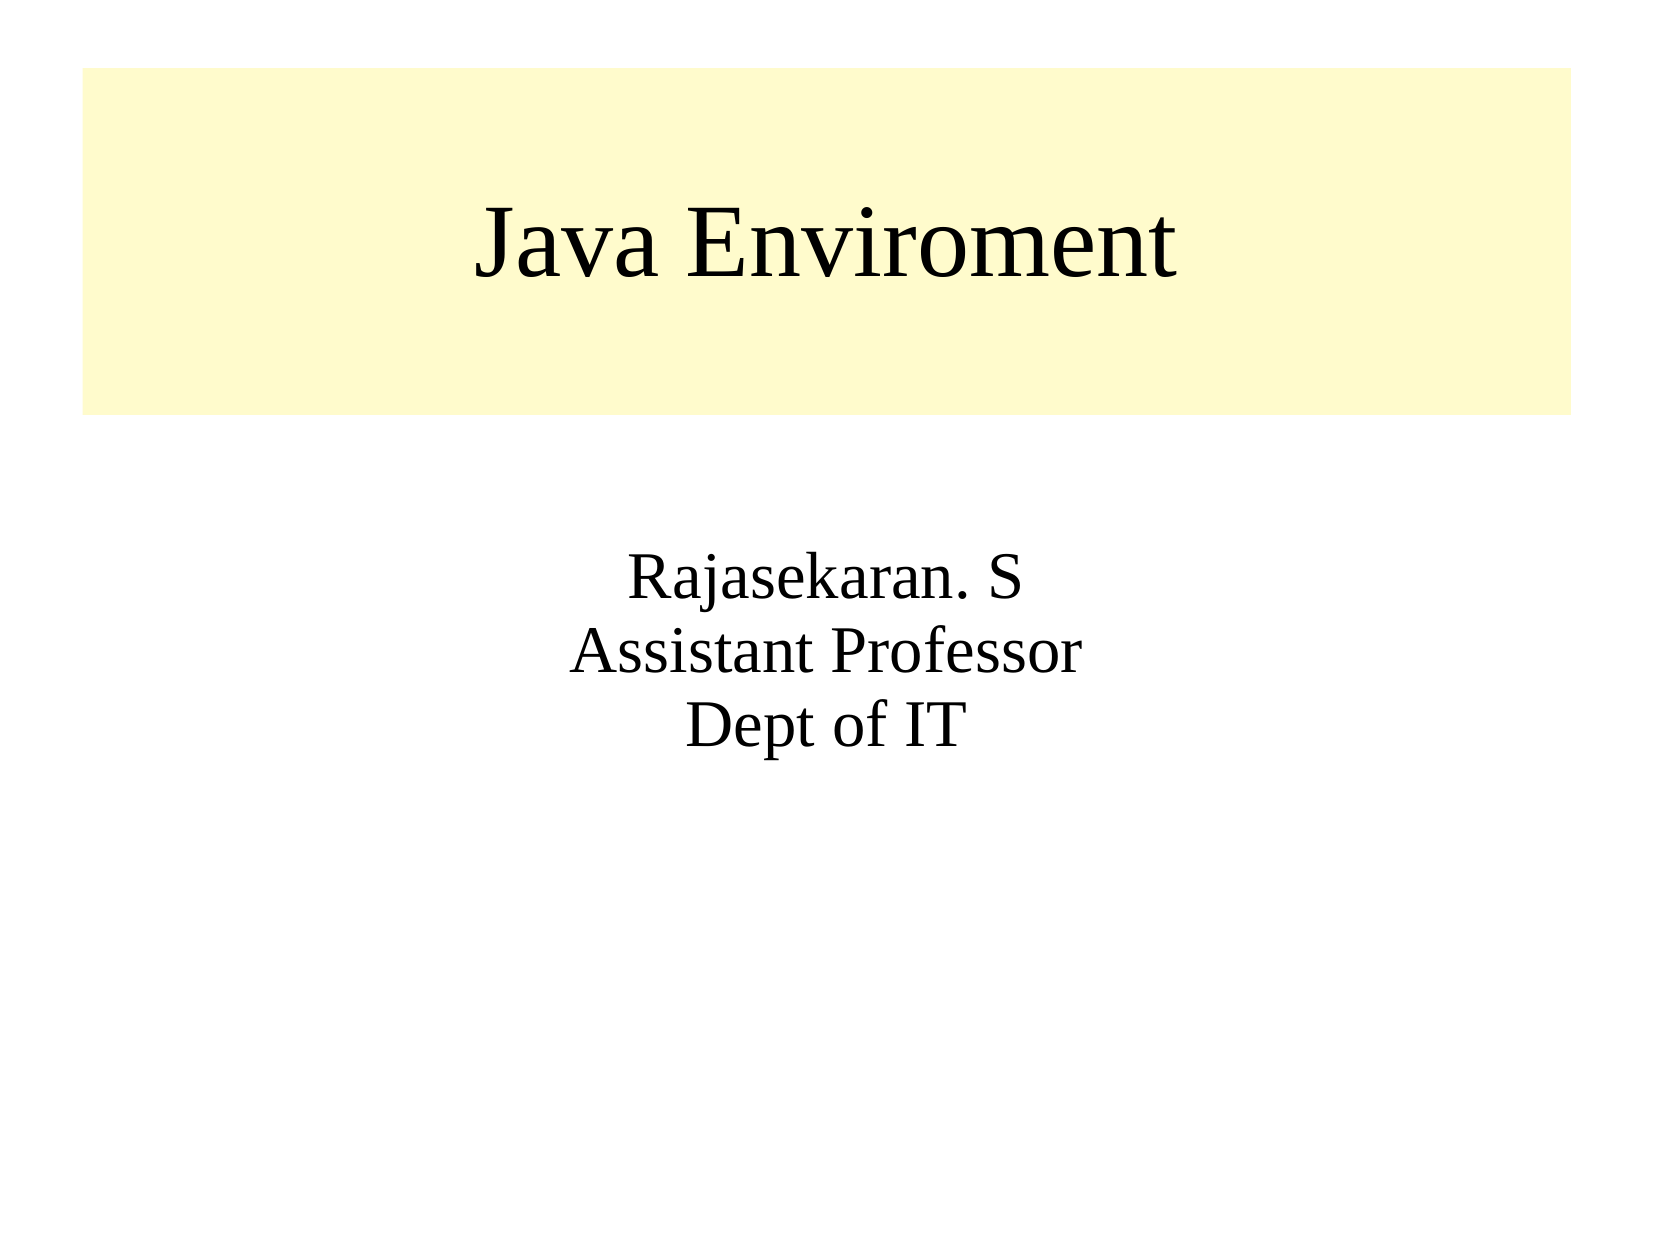

# Java Enviroment
Rajasekaran. S
Assistant Professor
Dept of IT